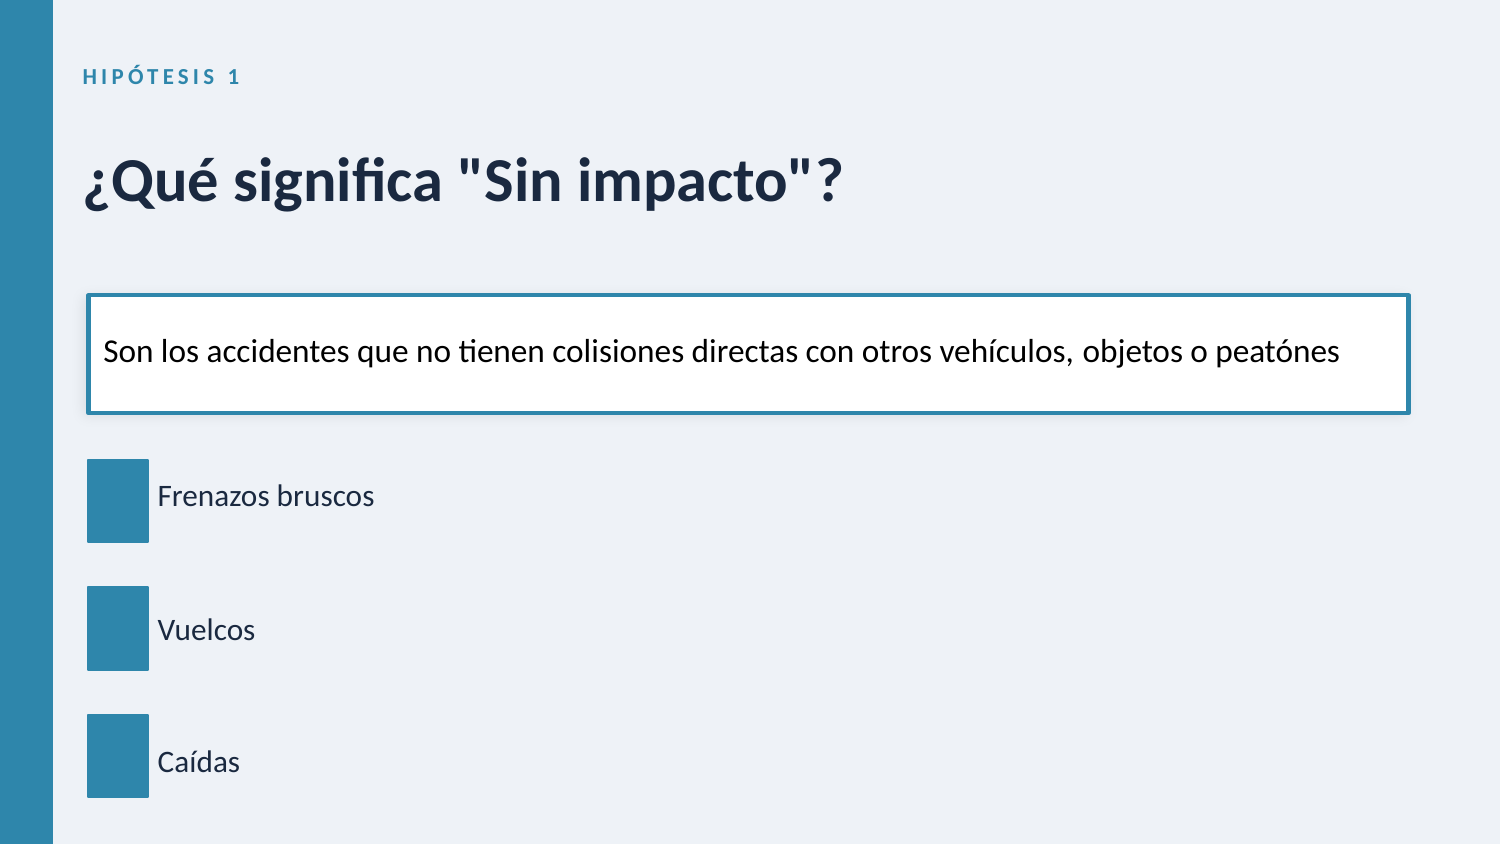

HIPÓTESIS 1
¿Qué significa "Sin impacto"?
Son los accidentes que no tienen colisiones directas con otros vehículos, objetos o peatónes
Frenazos bruscos
Vuelcos
Caídas